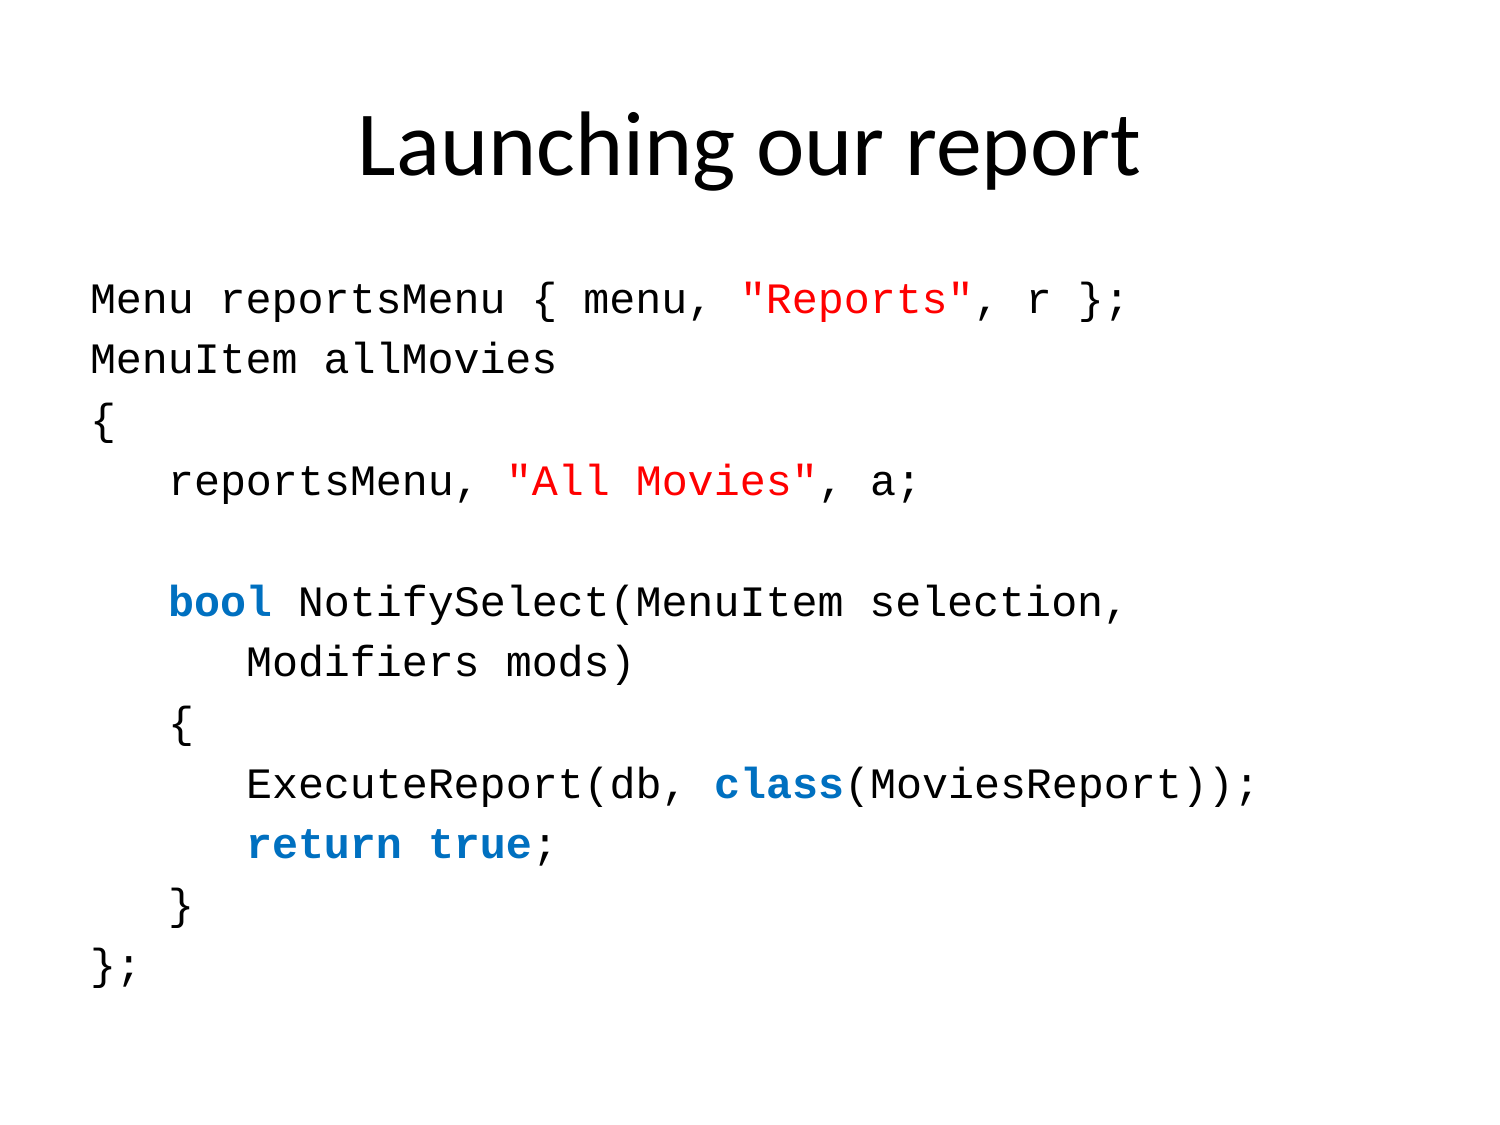

# Launching our report
Menu reportsMenu { menu, "Reports", r };
MenuItem allMovies
{
 reportsMenu, "All Movies", a;
 bool NotifySelect(MenuItem selection,
 Modifiers mods)
 {
 ExecuteReport(db, class(MoviesReport));
 return true;
 }
};